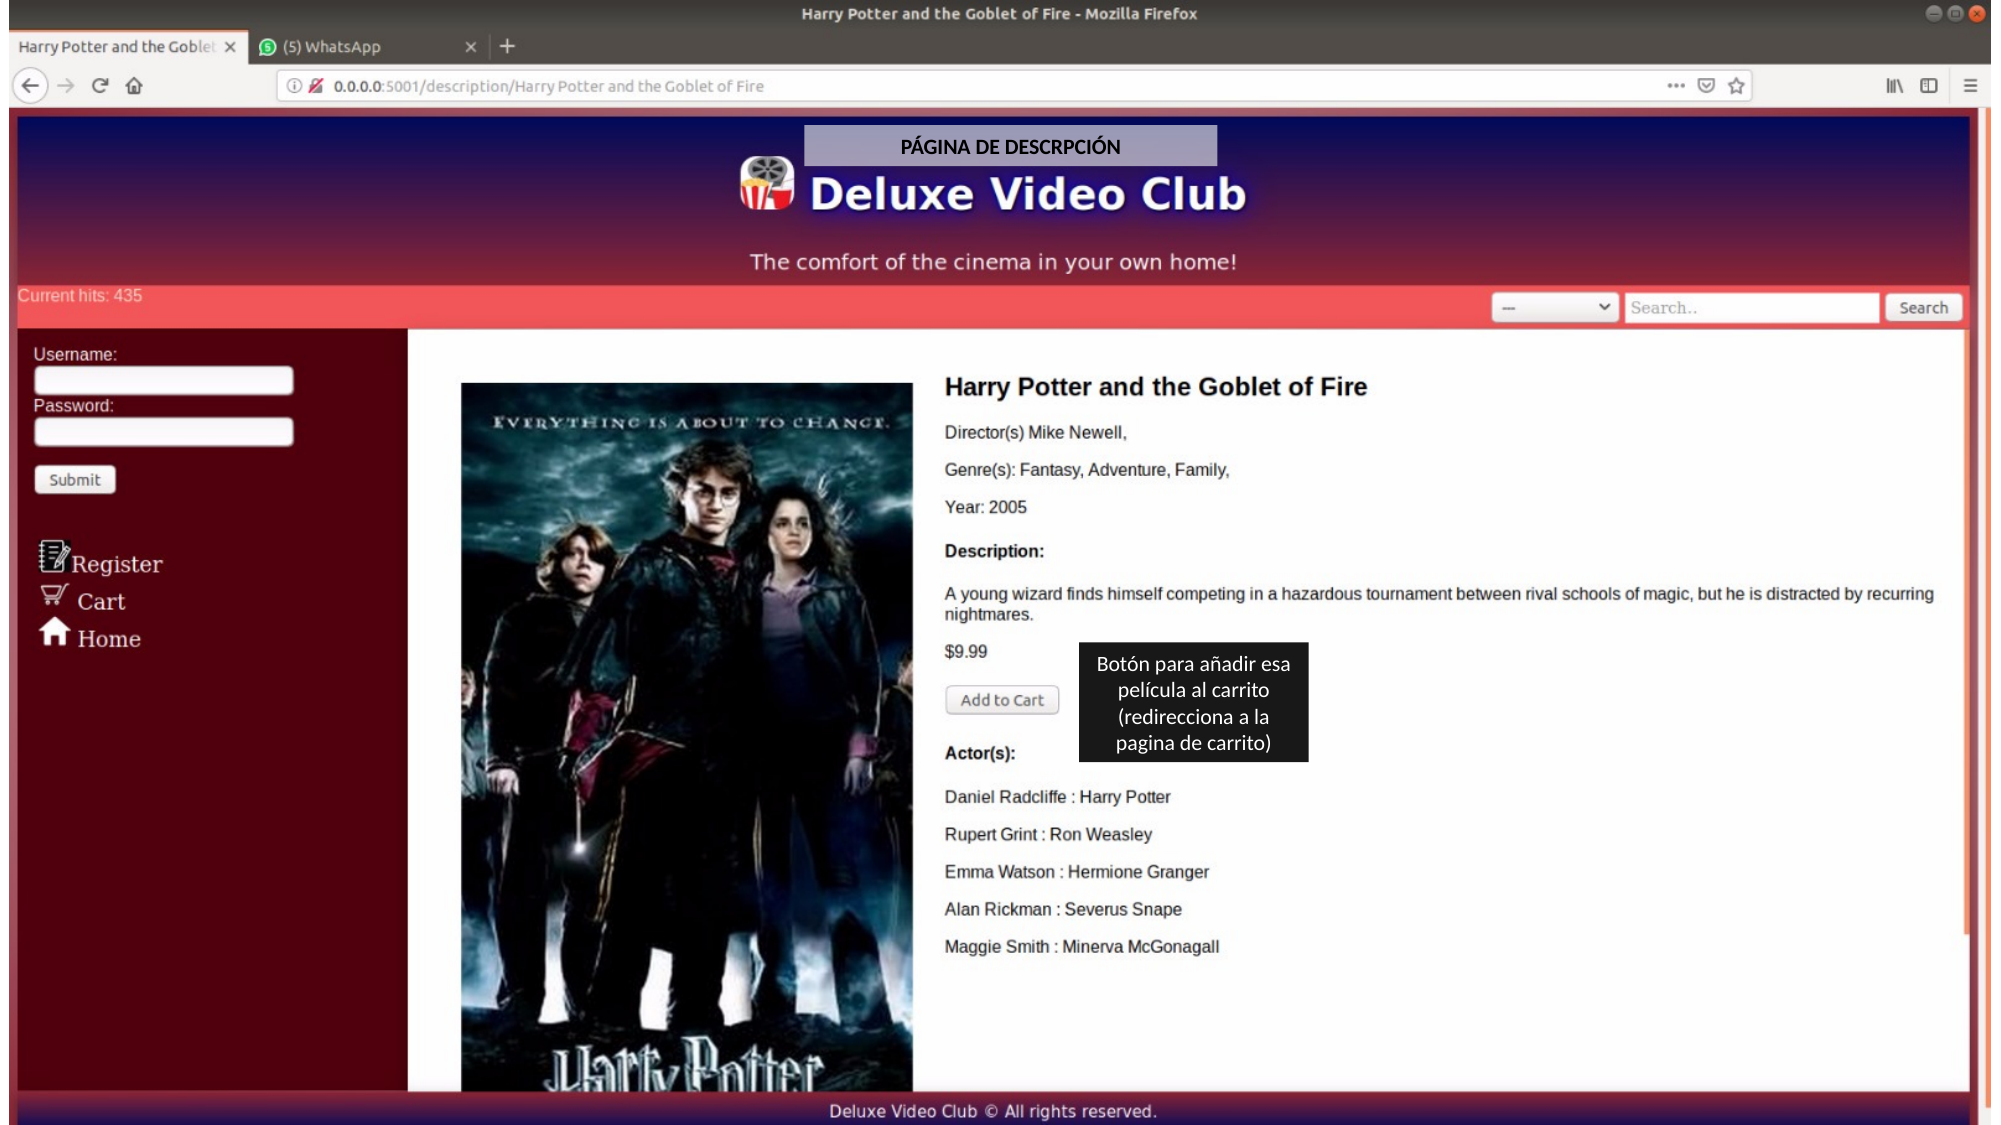

PÁGINA DE DESCRPCIÓN
Botón para añadir esa película al carrito (redirecciona a la pagina de carrito)